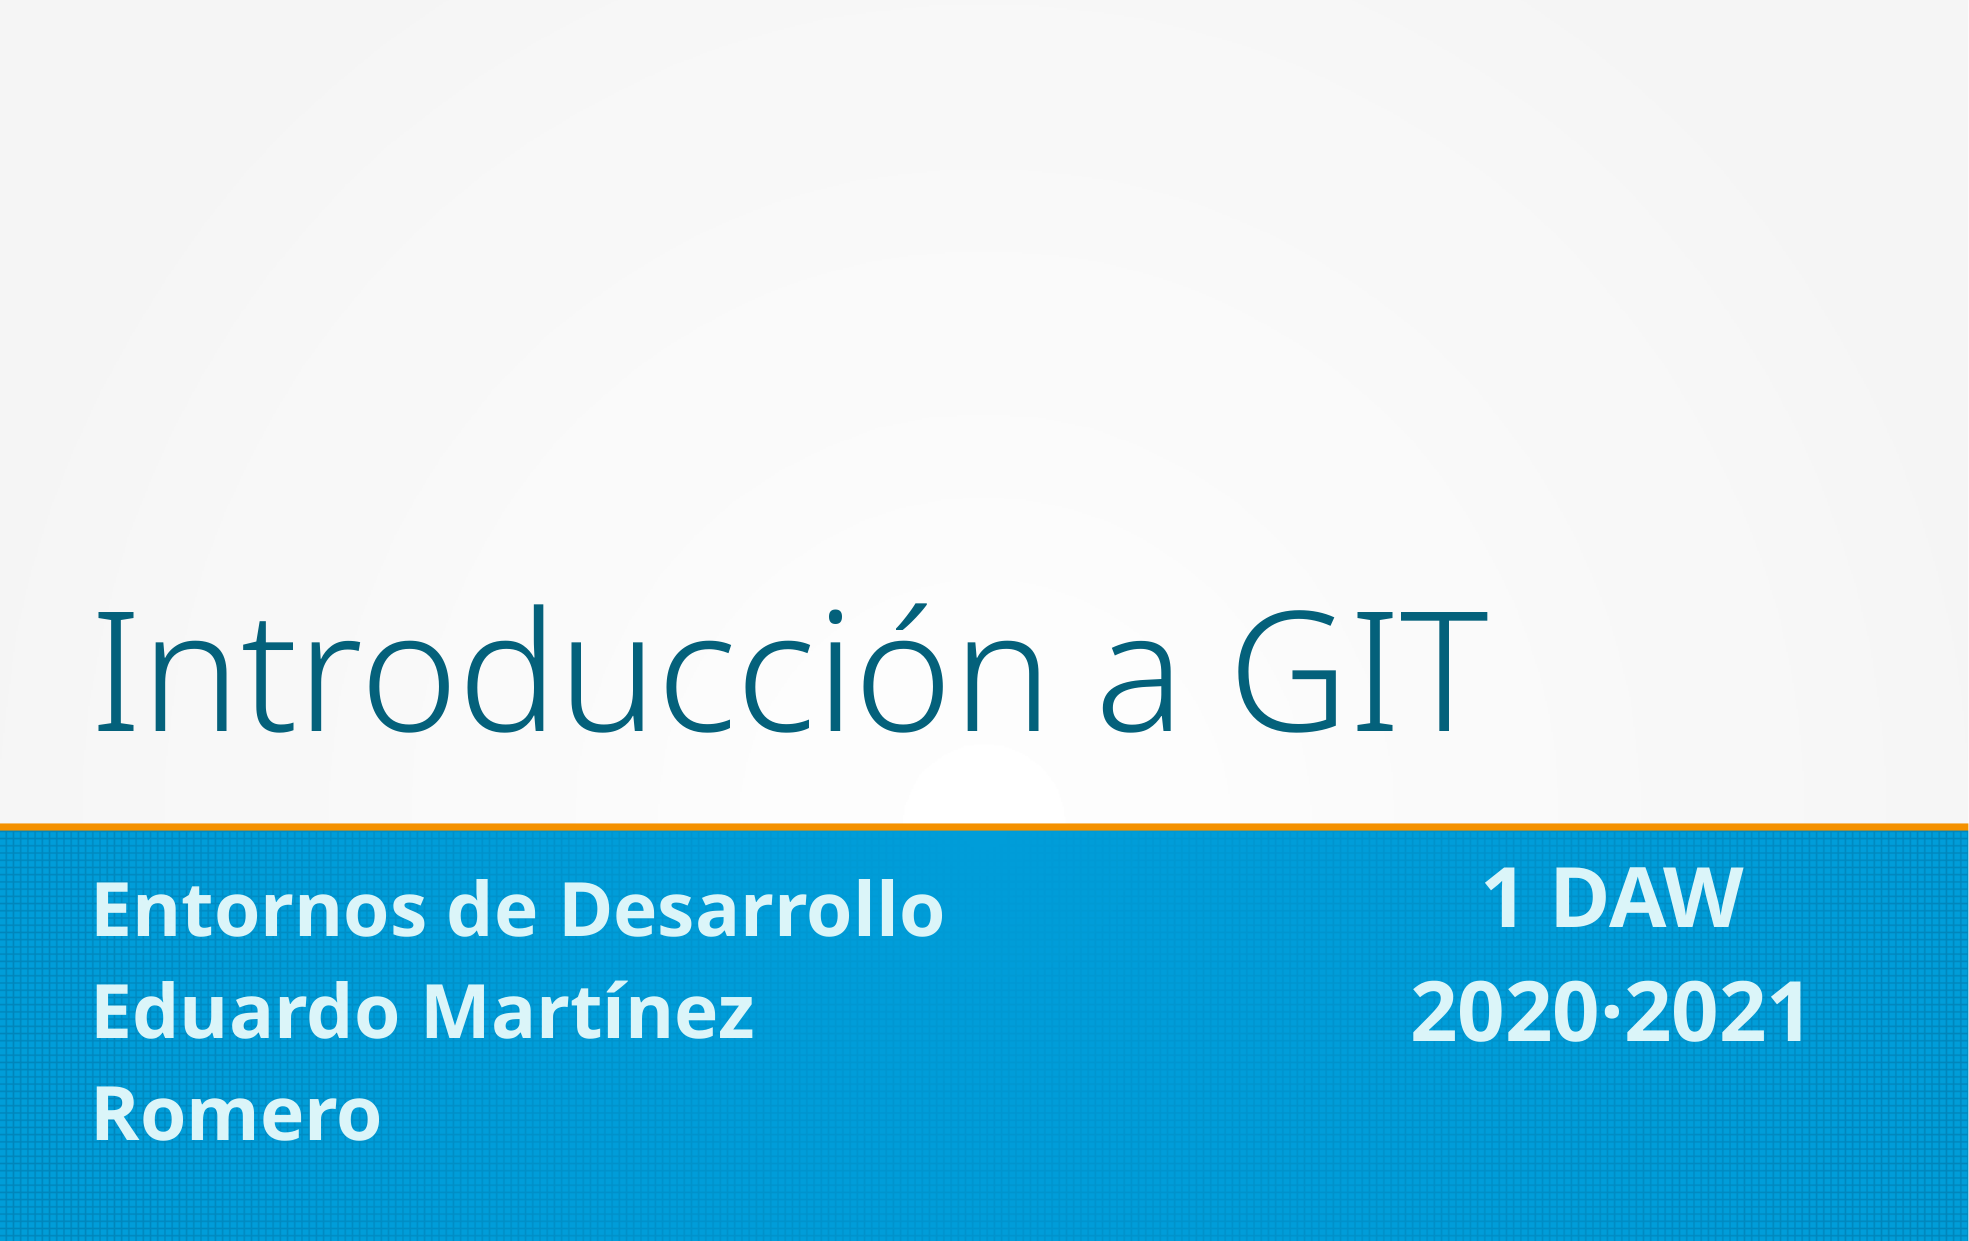

# Introducción a GIT
1 DAW 2020·2021
Entornos de Desarrollo
Eduardo Martínez Romero